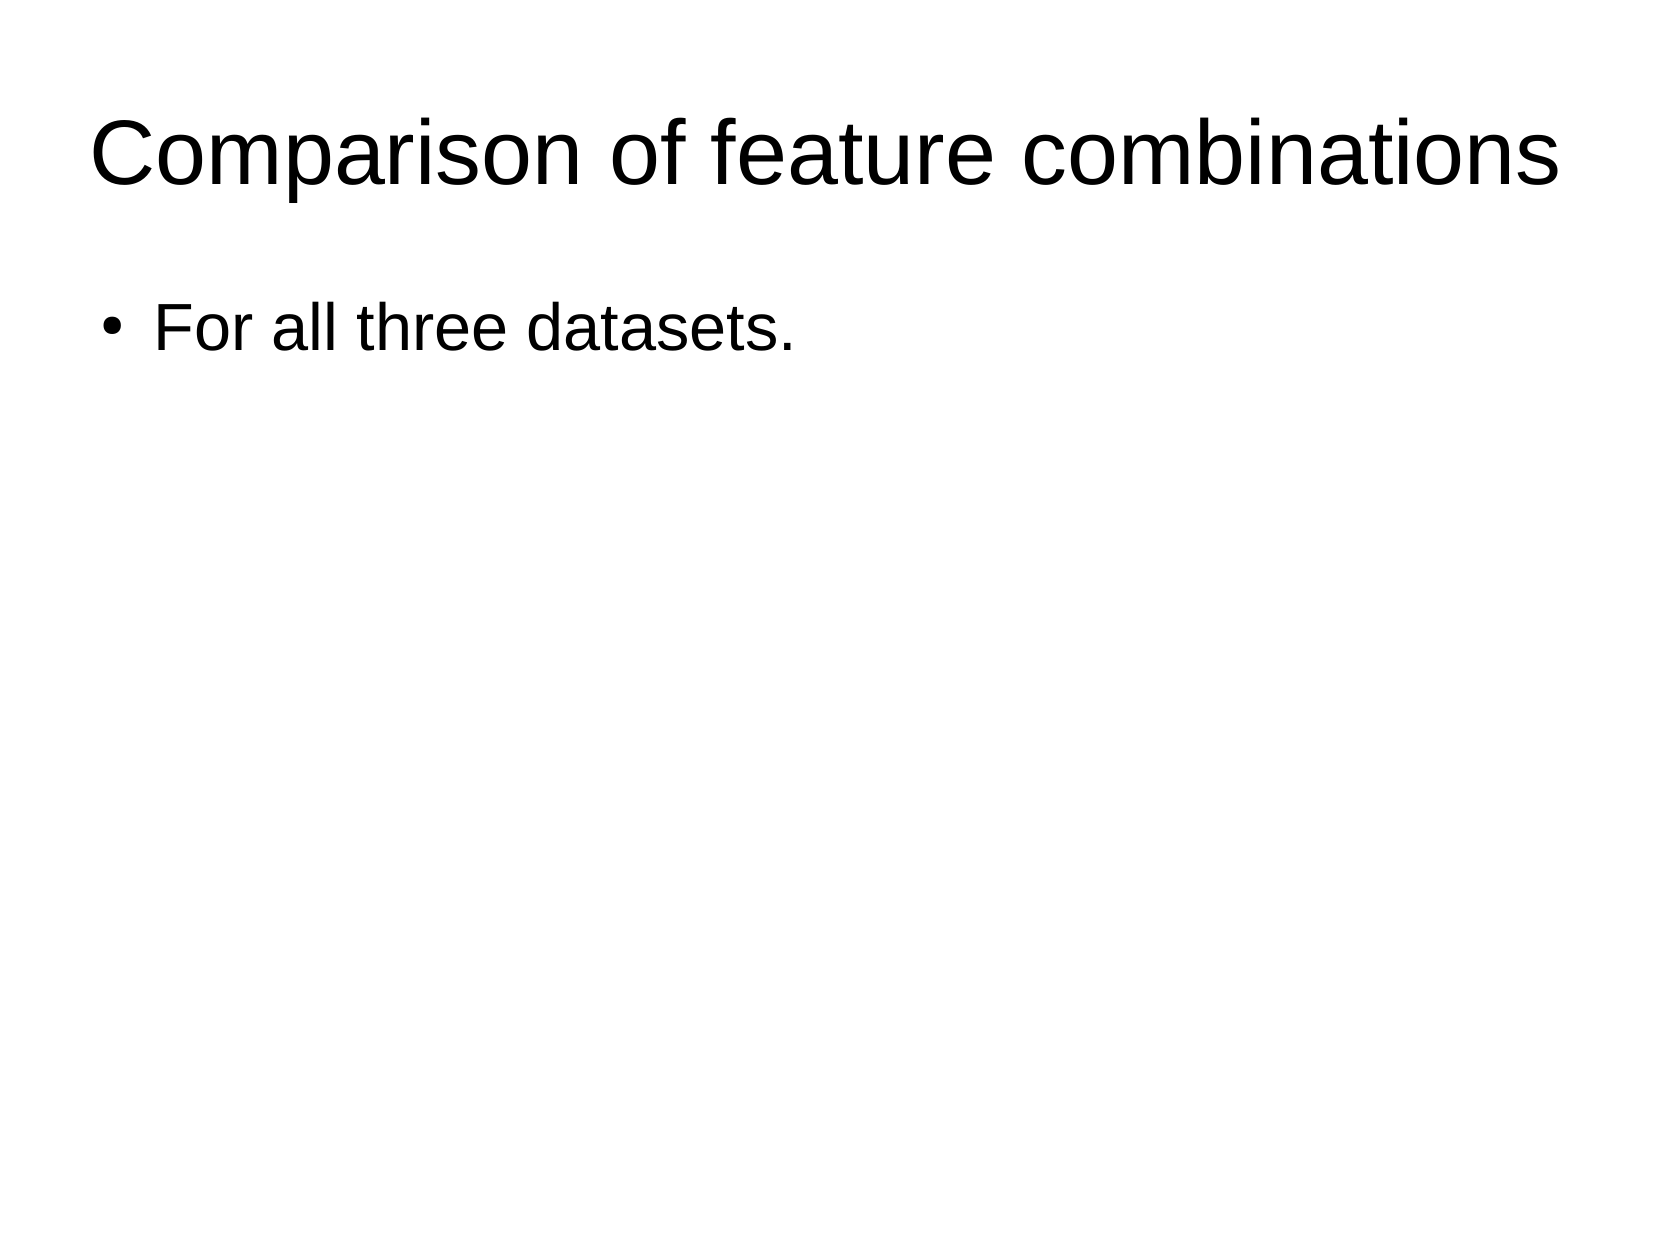

# Comparison of feature combinations
For all three datasets.